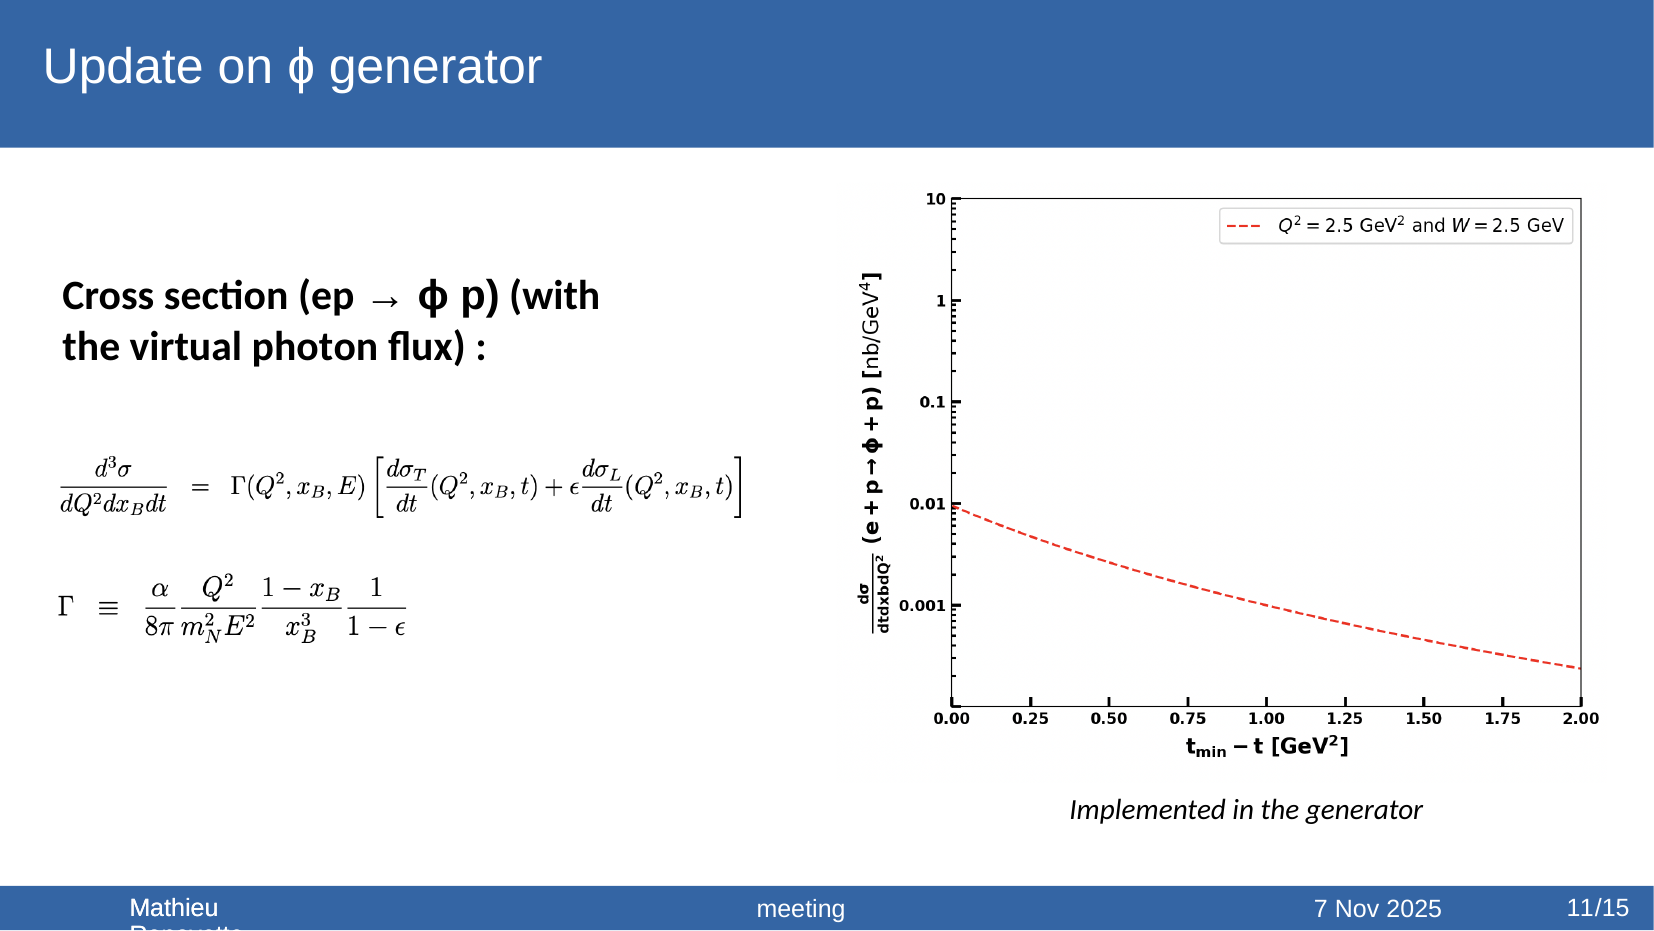

Update on ɸ generator
Cross section (ep → ɸ p) (with the virtual photon flux) :
Implemented in the generator
Mathieu Ronayette
11/15
Mathieu Ronayette
 meeting
7 Nov 2025